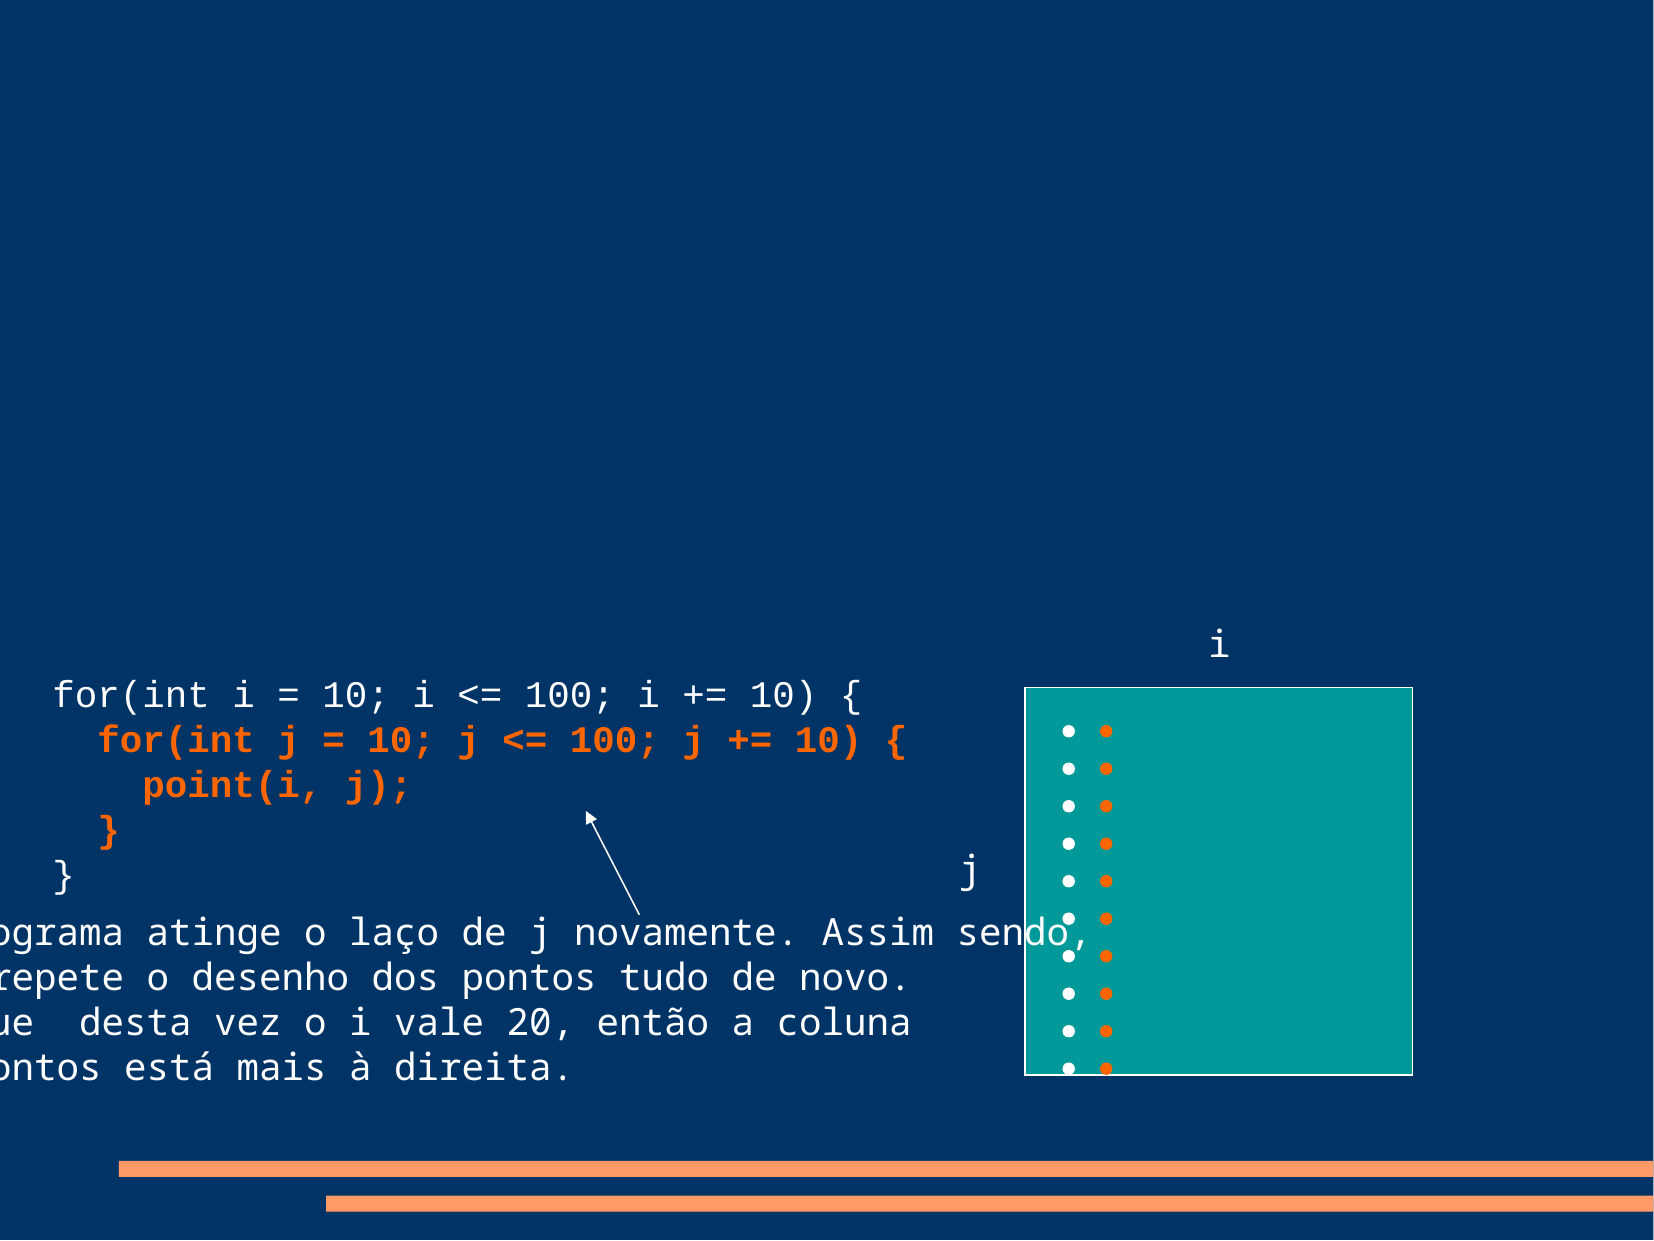

i
for(int i = 10; i <= 100; i += 10) {
 for(int j = 10; j <= 100; j += 10) {
 point(i, j);
 }
}
j
O programa atinge o laço de j novamente. Assim sendo,
ele repete o desenho dos pontos tudo de novo.
Só que desta vez o i vale 20, então a coluna
de pontos está mais à direita.